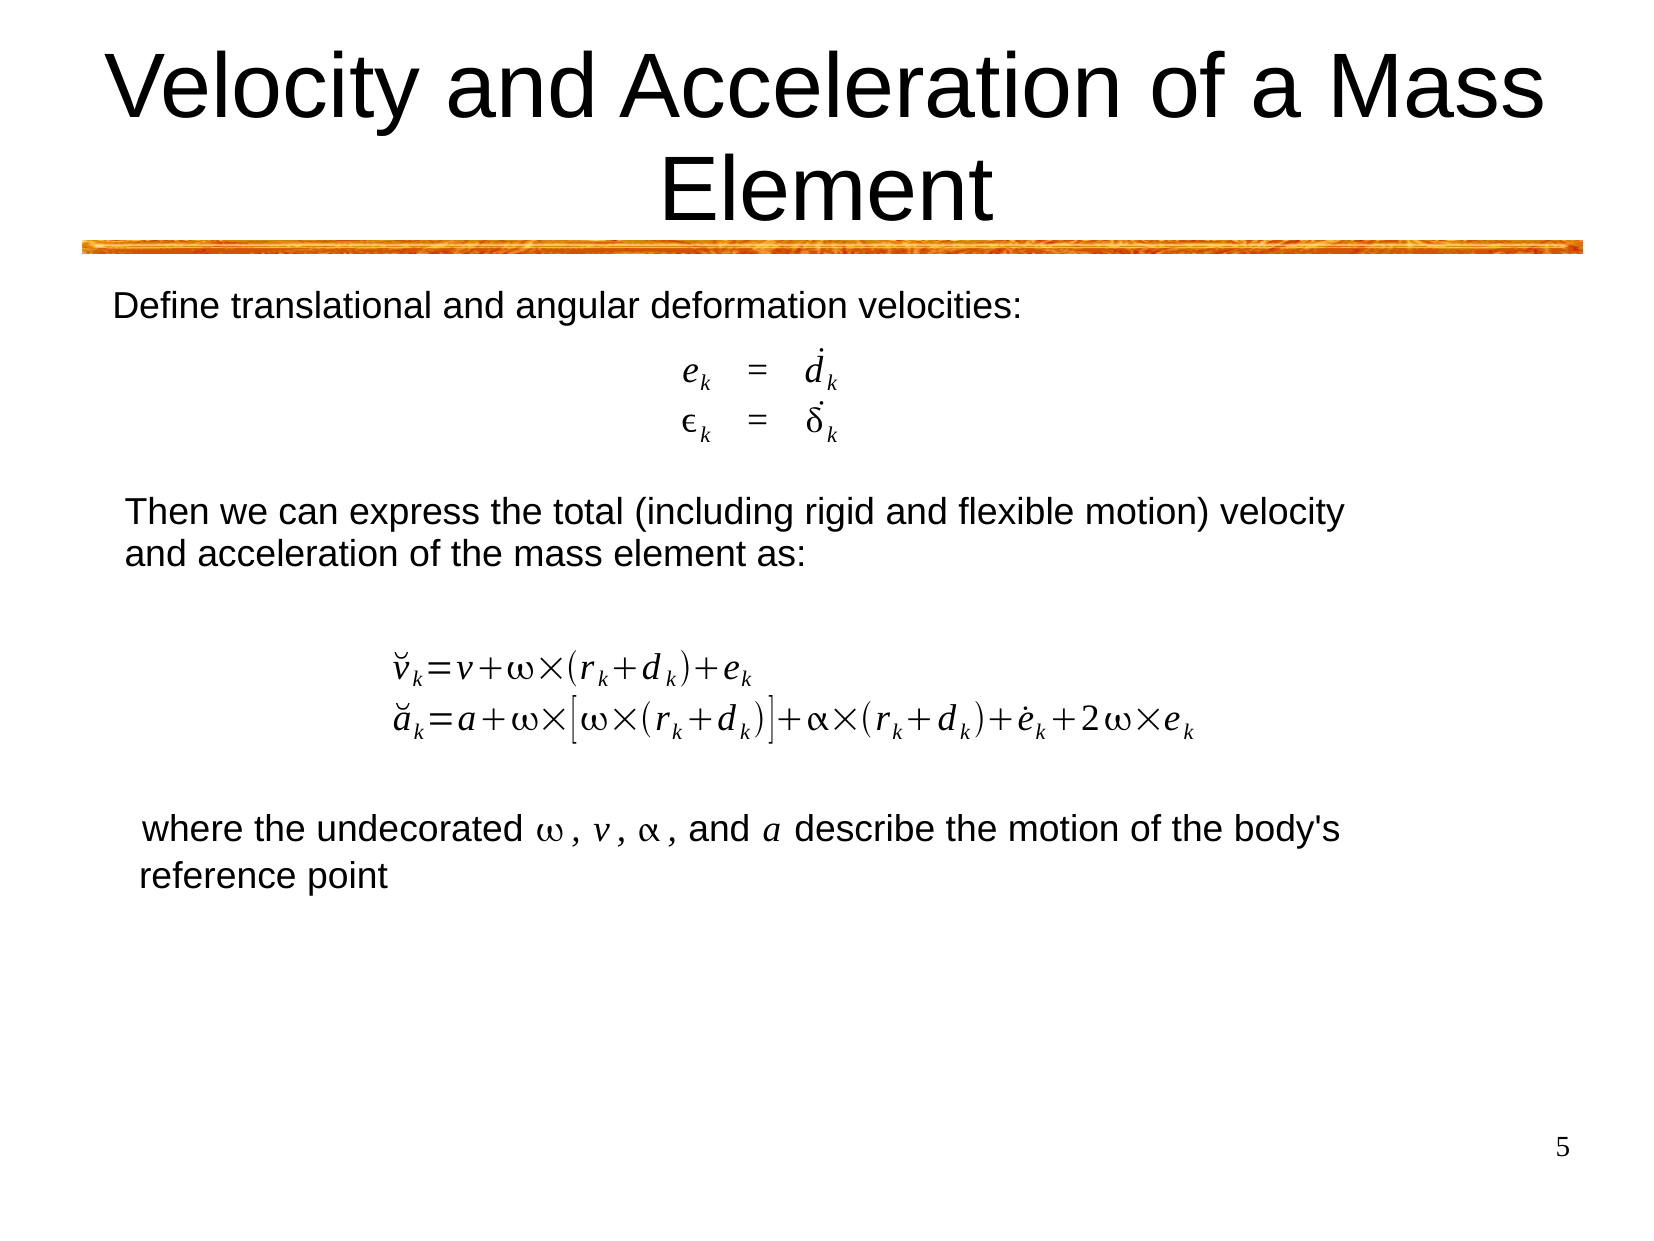

# Velocity and Acceleration of a Mass Element
Define translational and angular deformation velocities:
Then we can express the total (including rigid and flexible motion) velocity
and acceleration of the mass element as:
5